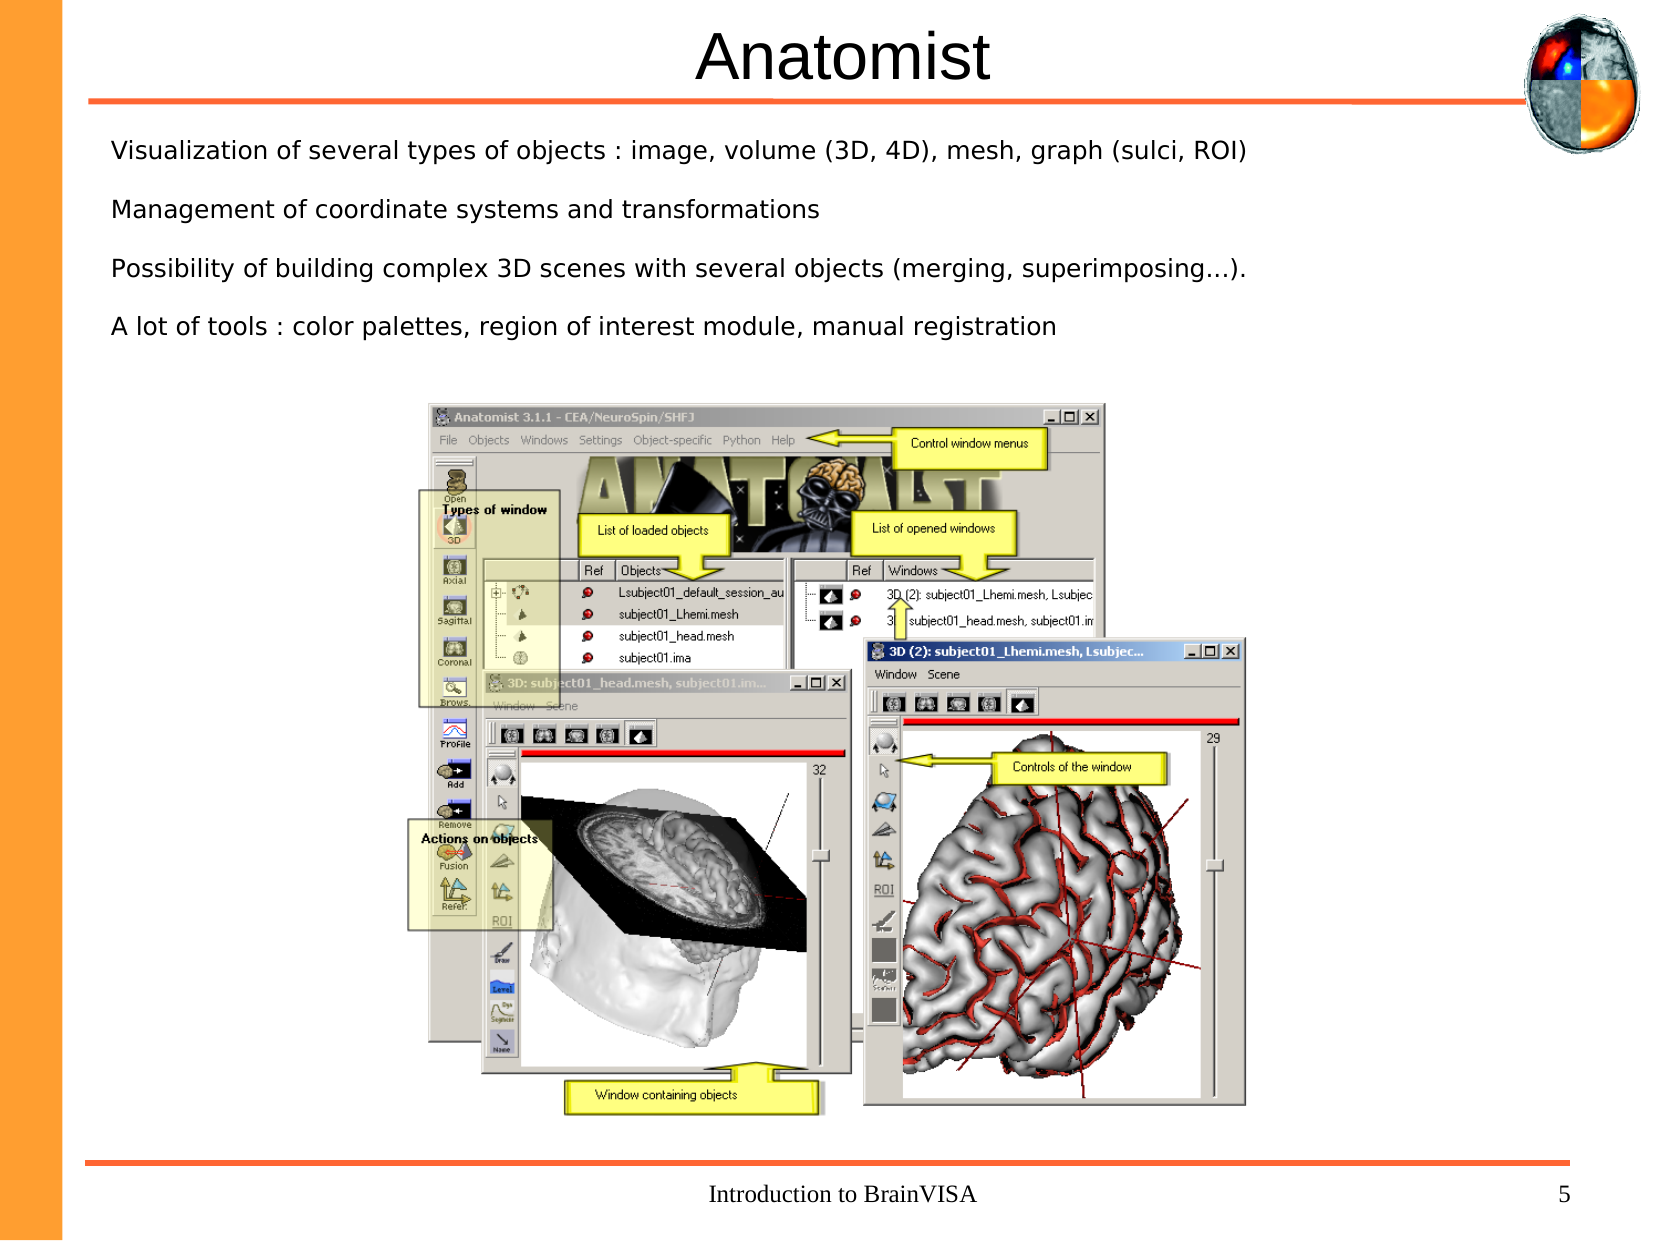

# Anatomist
Visualization of several types of objects : image, volume (3D, 4D), mesh, graph (sulci, ROI)
Management of coordinate systems and transformations
Possibility of building complex 3D scenes with several objects (merging, superimposing...).
A lot of tools : color palettes, region of interest module, manual registration
Introduction to BrainVISA
5